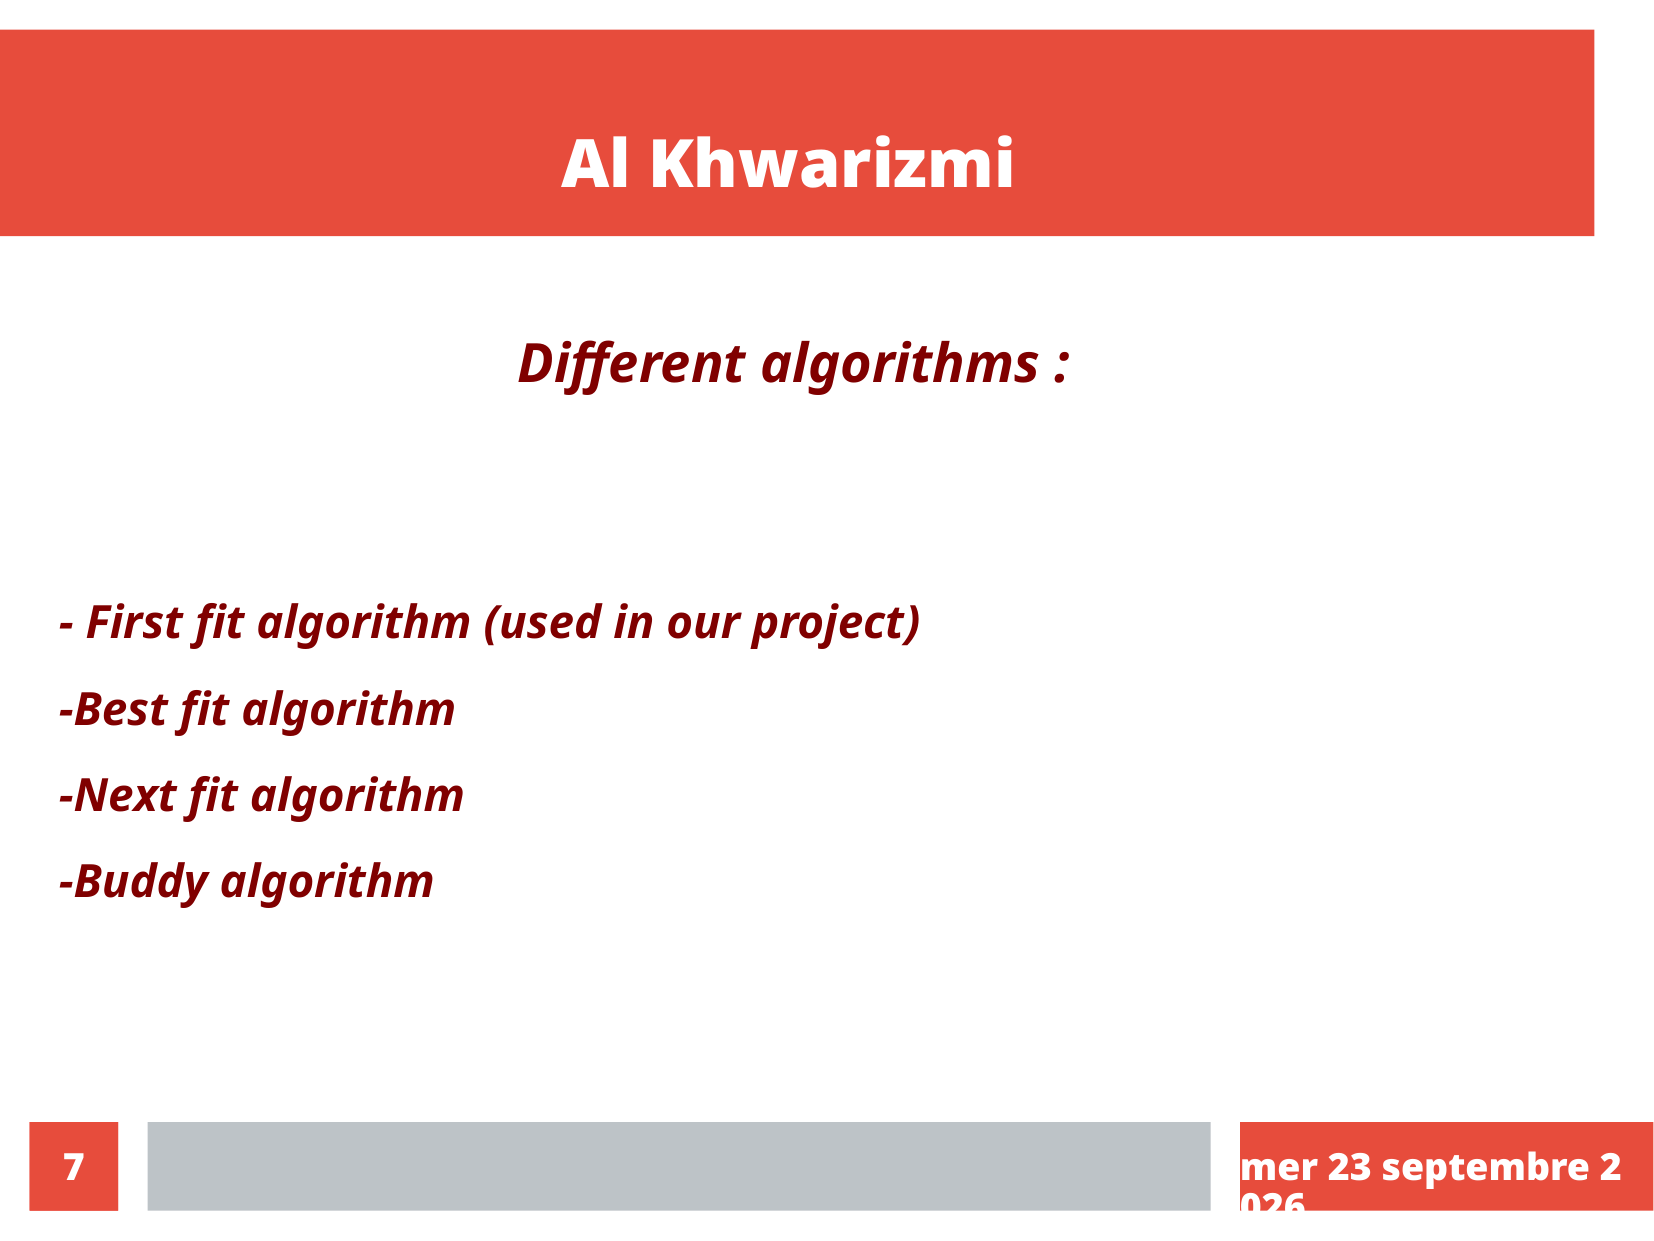

# Al Khwarizmi
Different algorithms :
- First fit algorithm (used in our project)
-Best fit algorithm
-Next fit algorithm
-Buddy algorithm
7